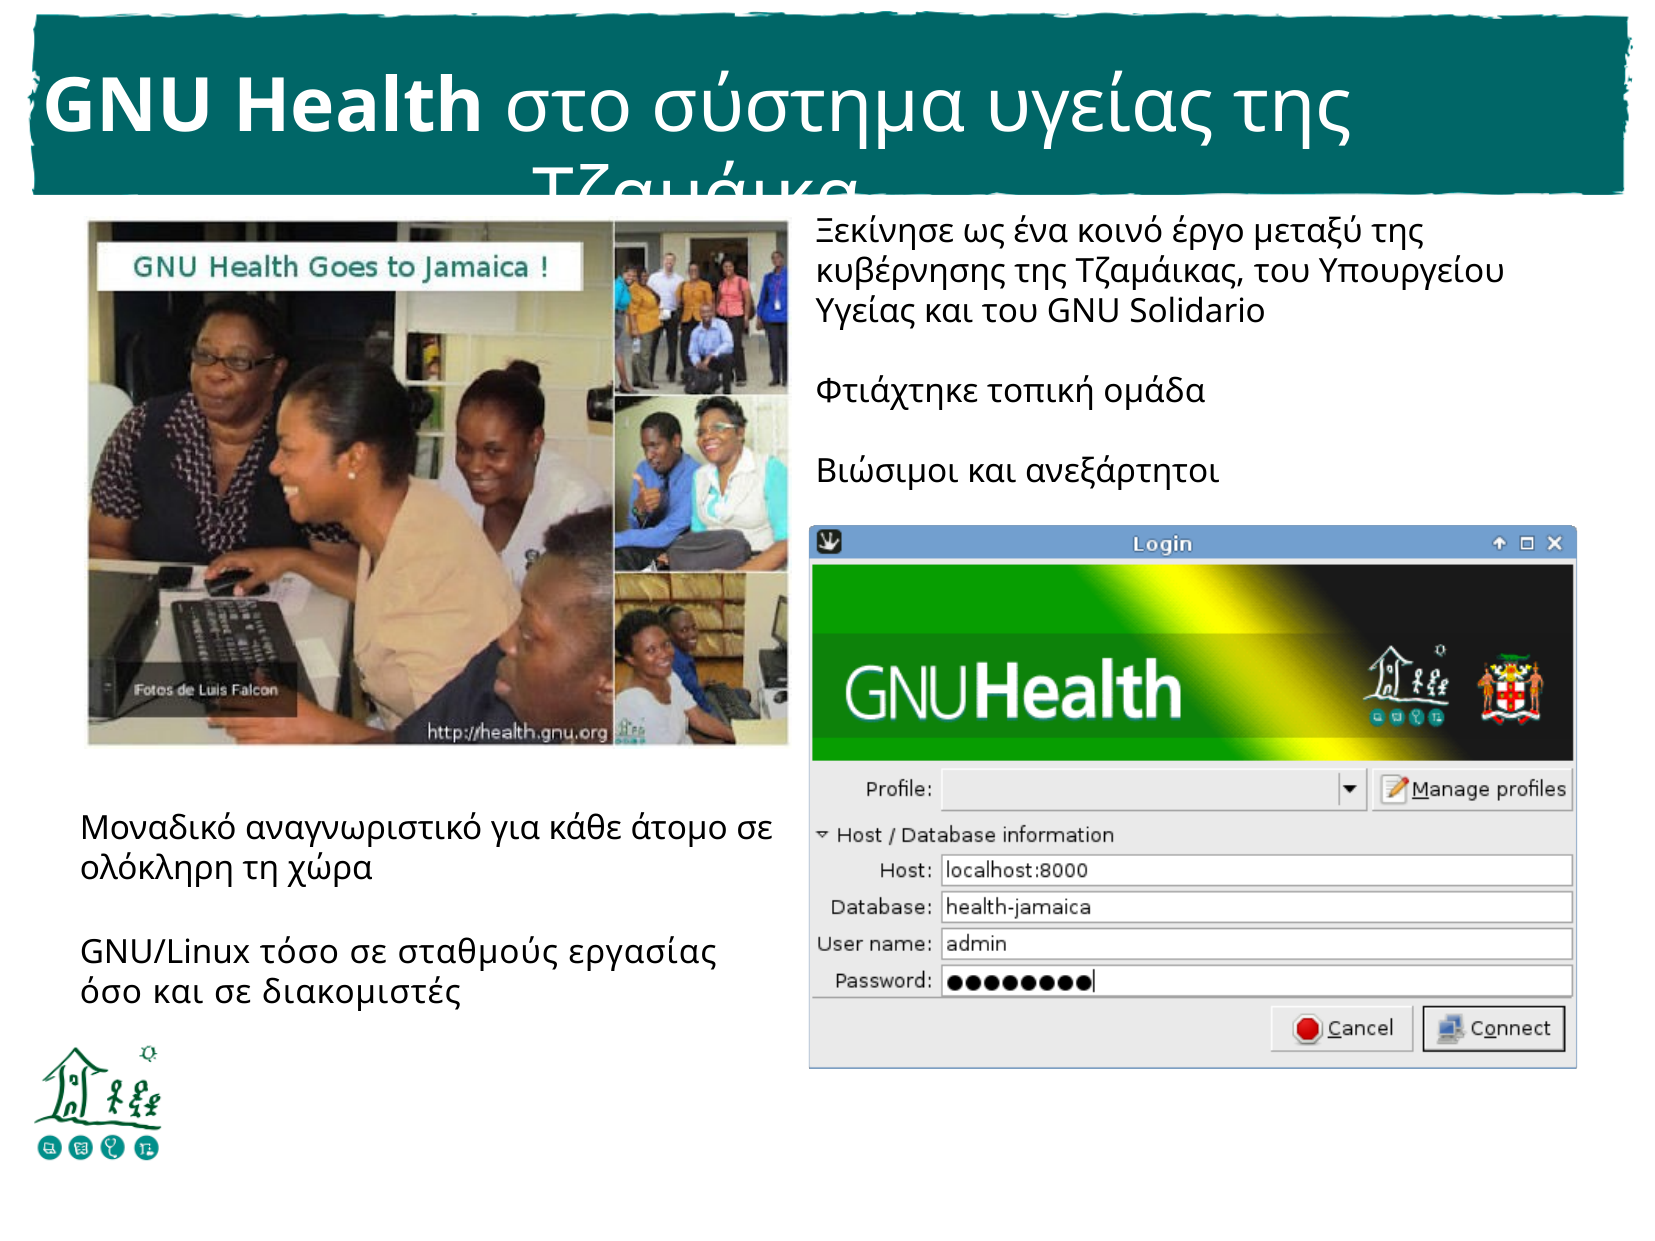

# GNU Health στο σύστημα υγείας της Τζαμάικα
Ξεκίνησε ως ένα κοινό έργο μεταξύ της κυβέρνησης της Τζαμάικας, του Υπουργείου Υγείας και του GNU Solidario
Φτιάχτηκε τοπική ομάδα
Βιώσιμοι και ανεξάρτητοι
Μοναδικό αναγνωριστικό για κάθε άτομο σε ολόκληρη τη χώρα
GNU/Linux τόσο σε σταθμούς εργασίας όσο και σε διακομιστές